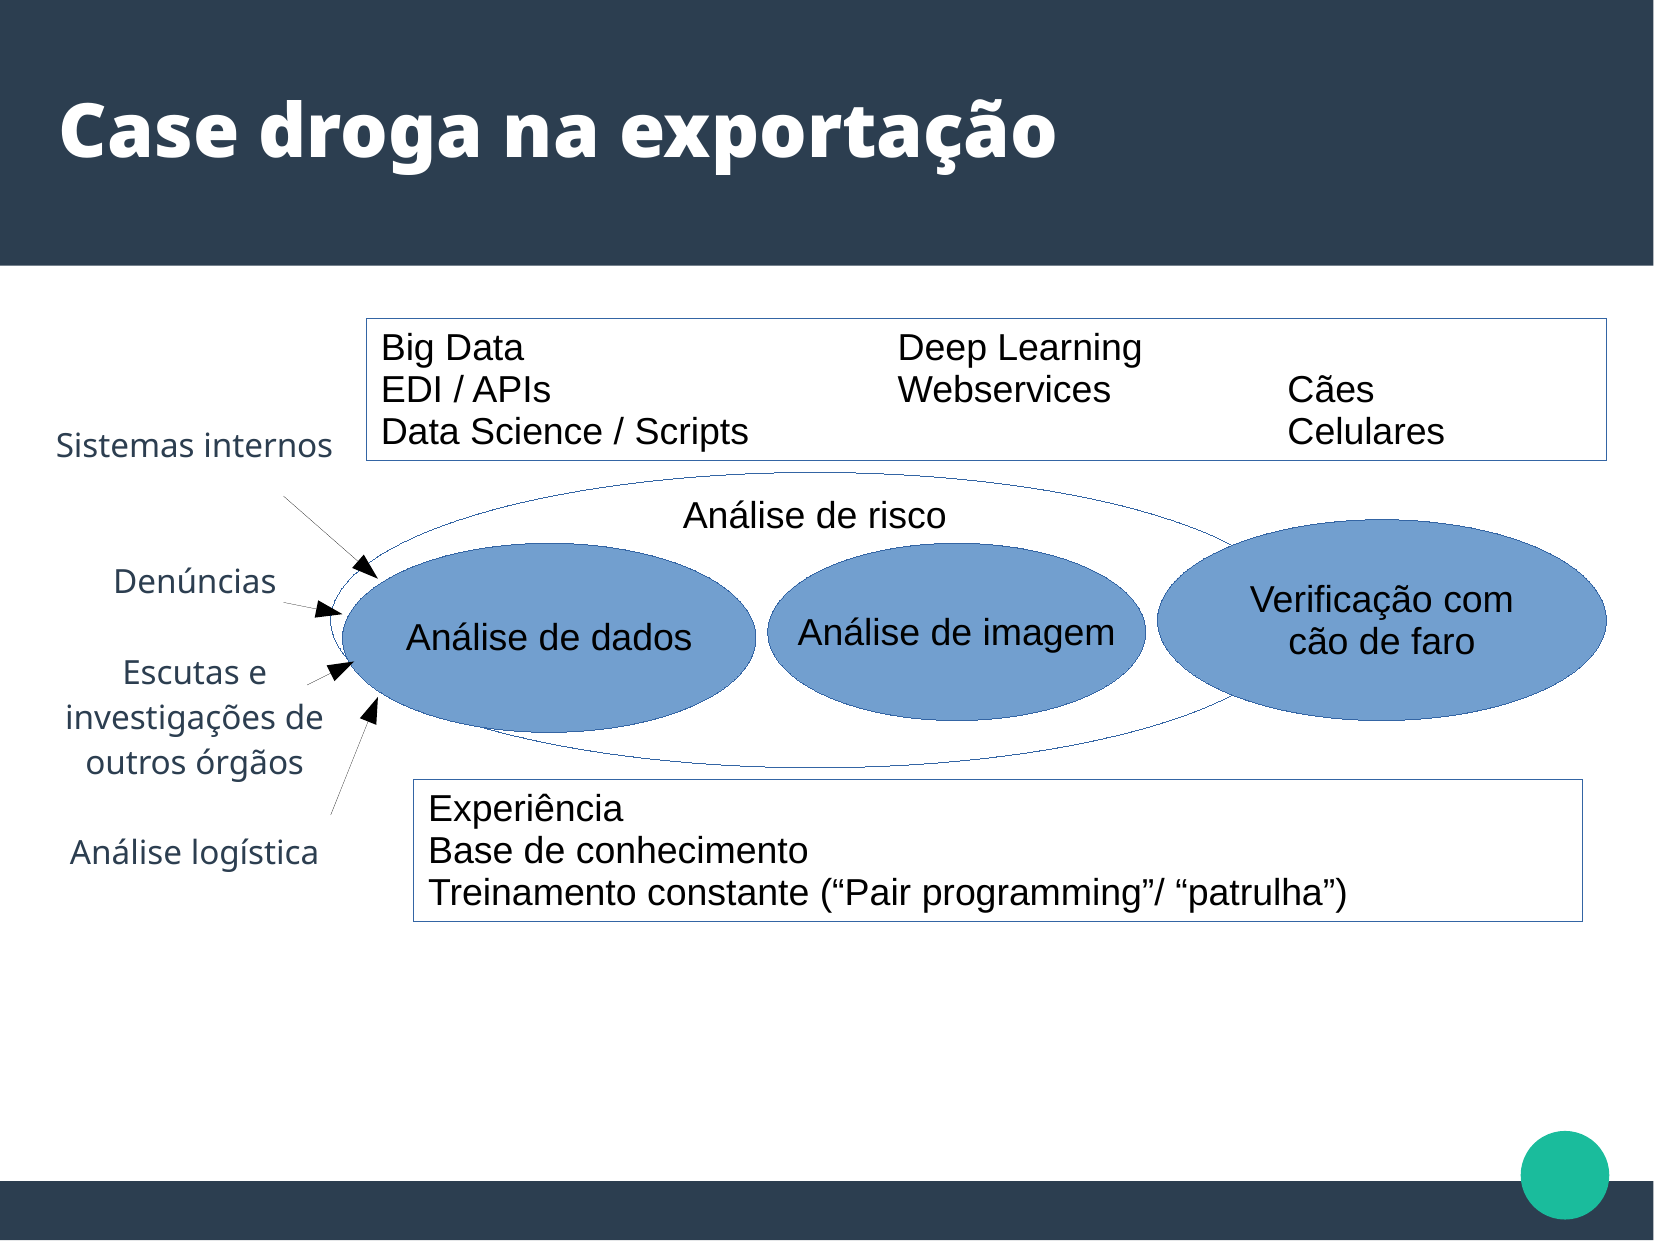

# Case droga na exportação
Sistemas internos
Denúncias
Escutas e investigações de outros órgãos
Análise logística
Big Data						Deep Learning
EDI / APIs					Webservices			 Cães
Data Science / Scripts								 Celulares
Análise de risco
Verificação com
cão de faro
Análise de dados
Análise de imagem
Experiência
Base de conhecimento
Treinamento constante (“Pair programming”/ “patrulha”)